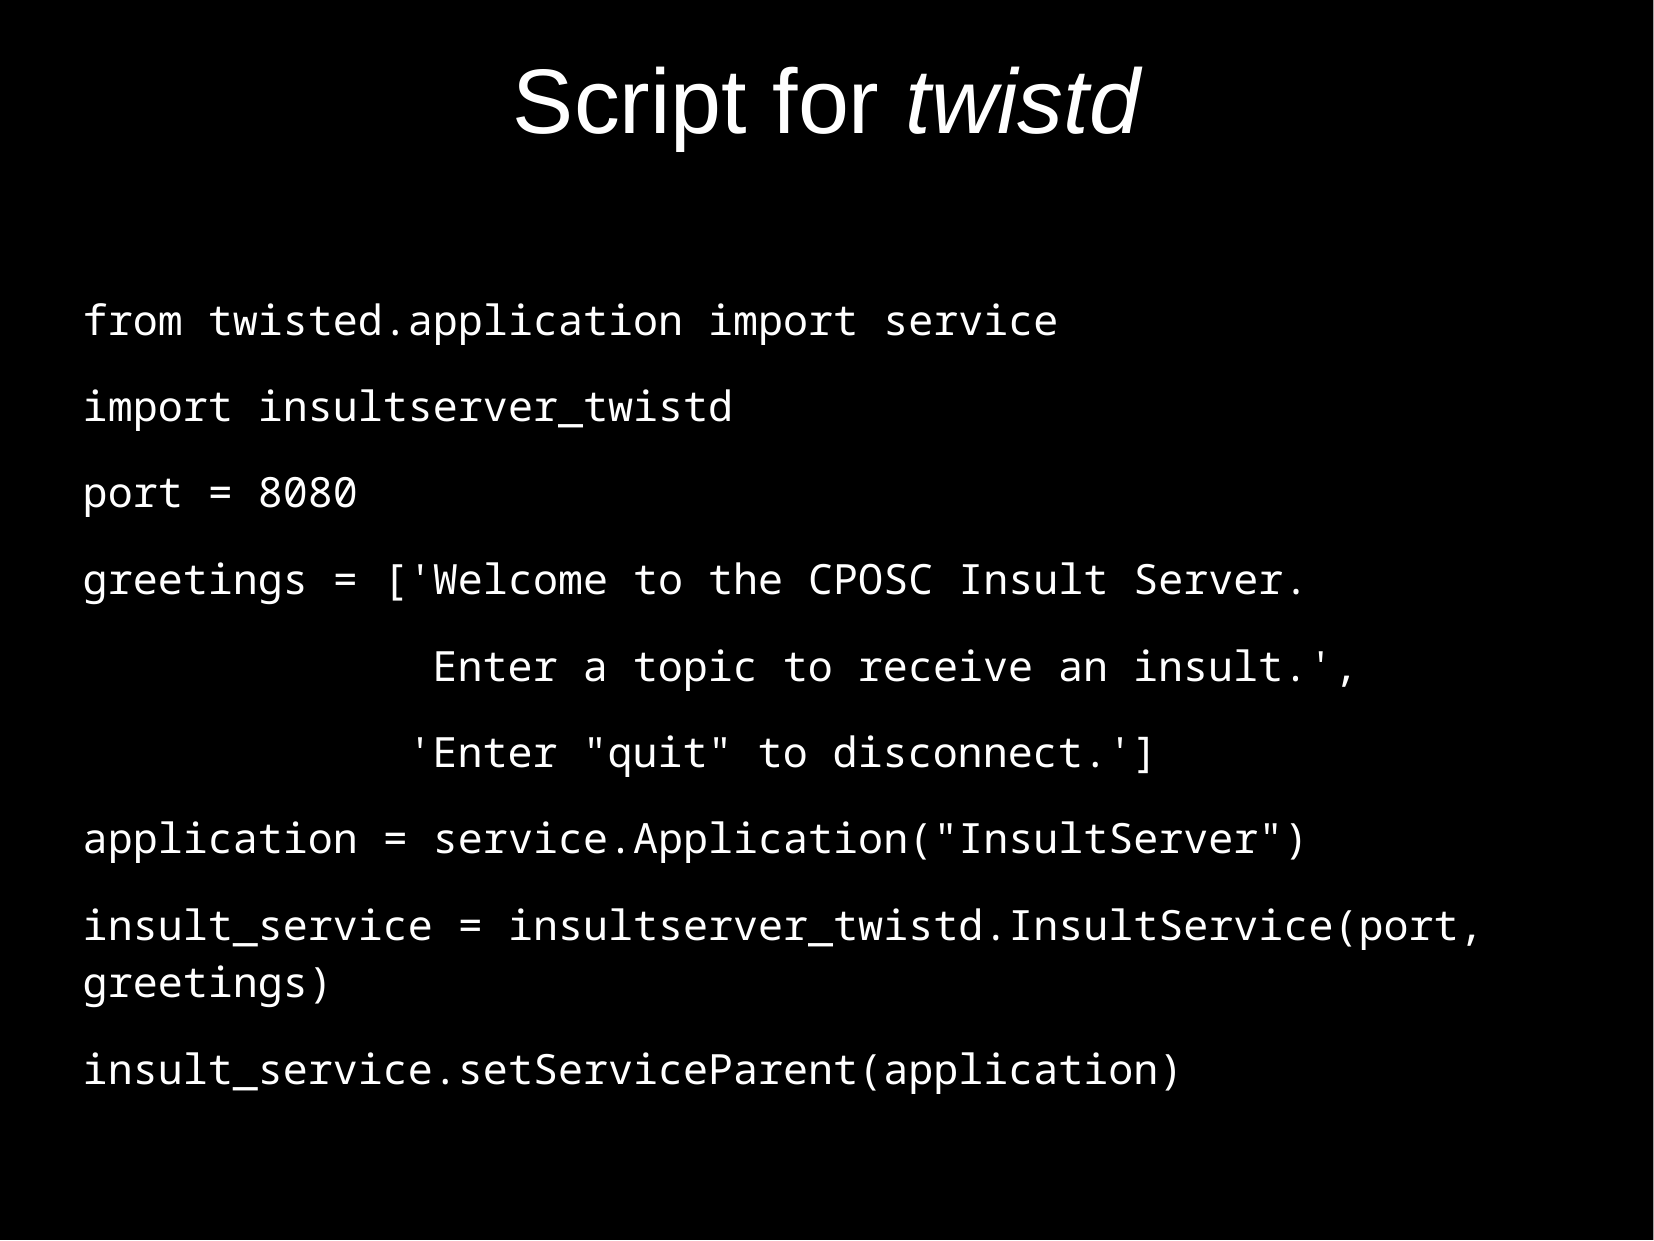

# Script for twistd
from twisted.application import service
import insultserver_twistd
port = 8080
greetings = ['Welcome to the CPOSC Insult Server.
 Enter a topic to receive an insult.',
 'Enter "quit" to disconnect.']
application = service.Application("InsultServer")
insult_service = insultserver_twistd.InsultService(port, greetings)
insult_service.setServiceParent(application)